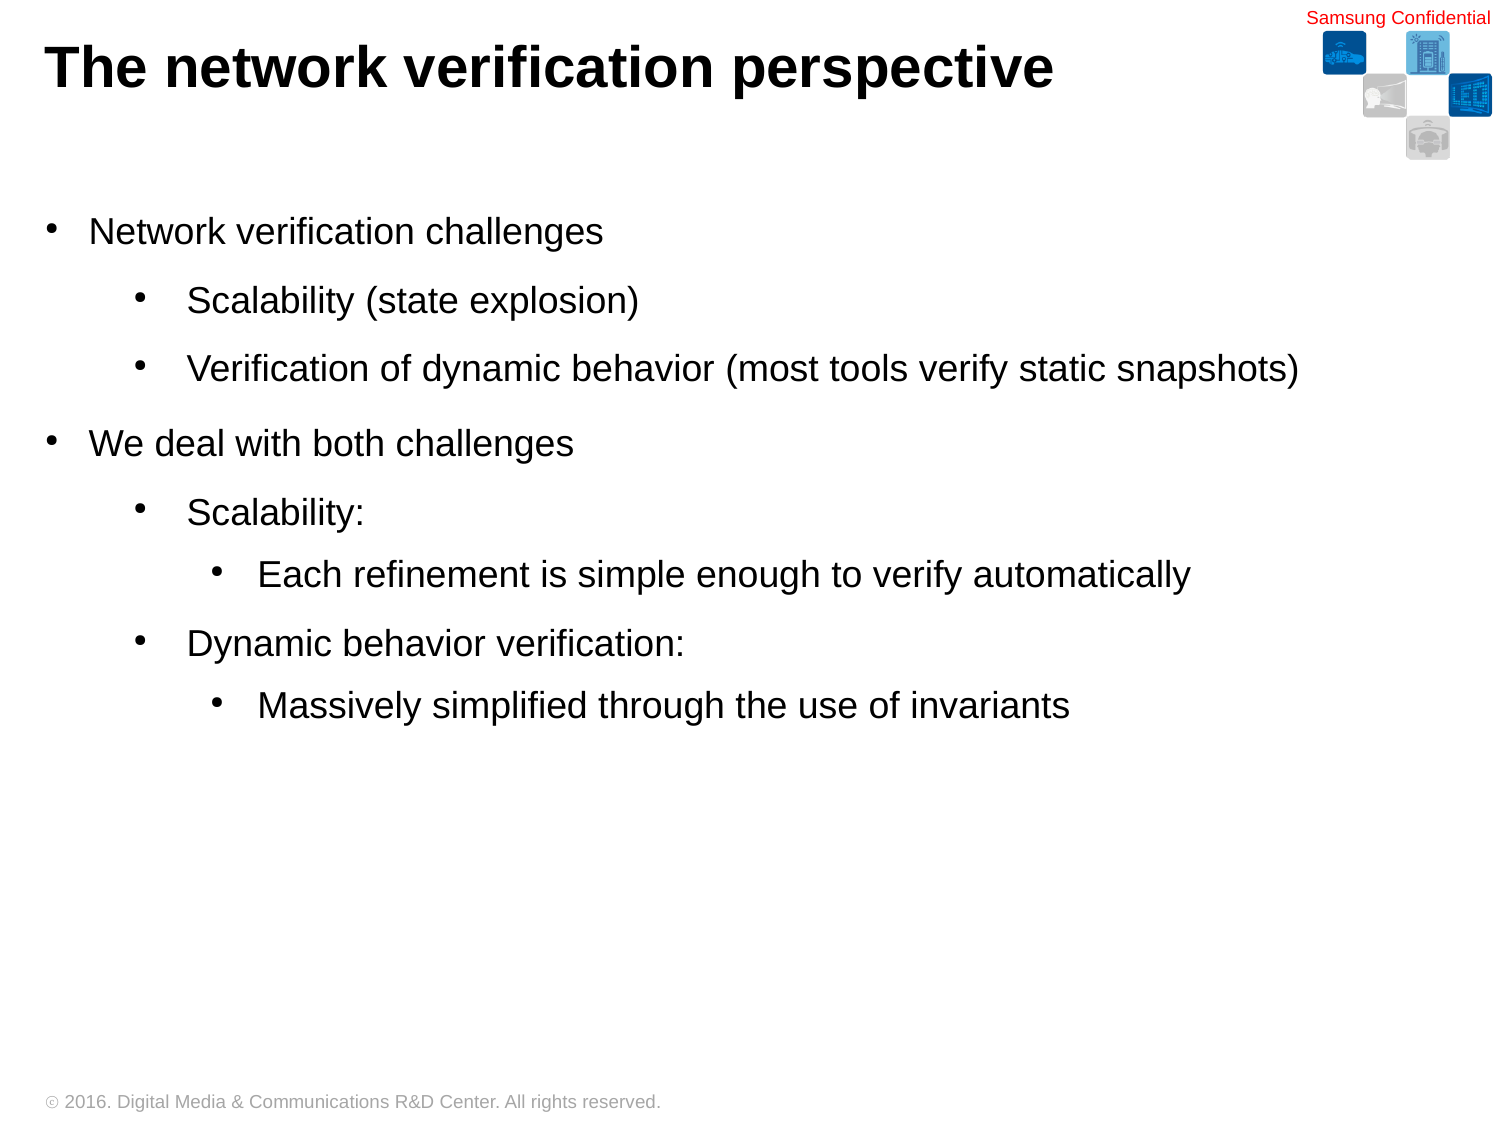

# The network verification perspective
Network verification challenges
Scalability (state explosion)
Verification of dynamic behavior (most tools verify static snapshots)
We deal with both challenges
Scalability:
Each refinement is simple enough to verify automatically
Dynamic behavior verification:
Massively simplified through the use of invariants